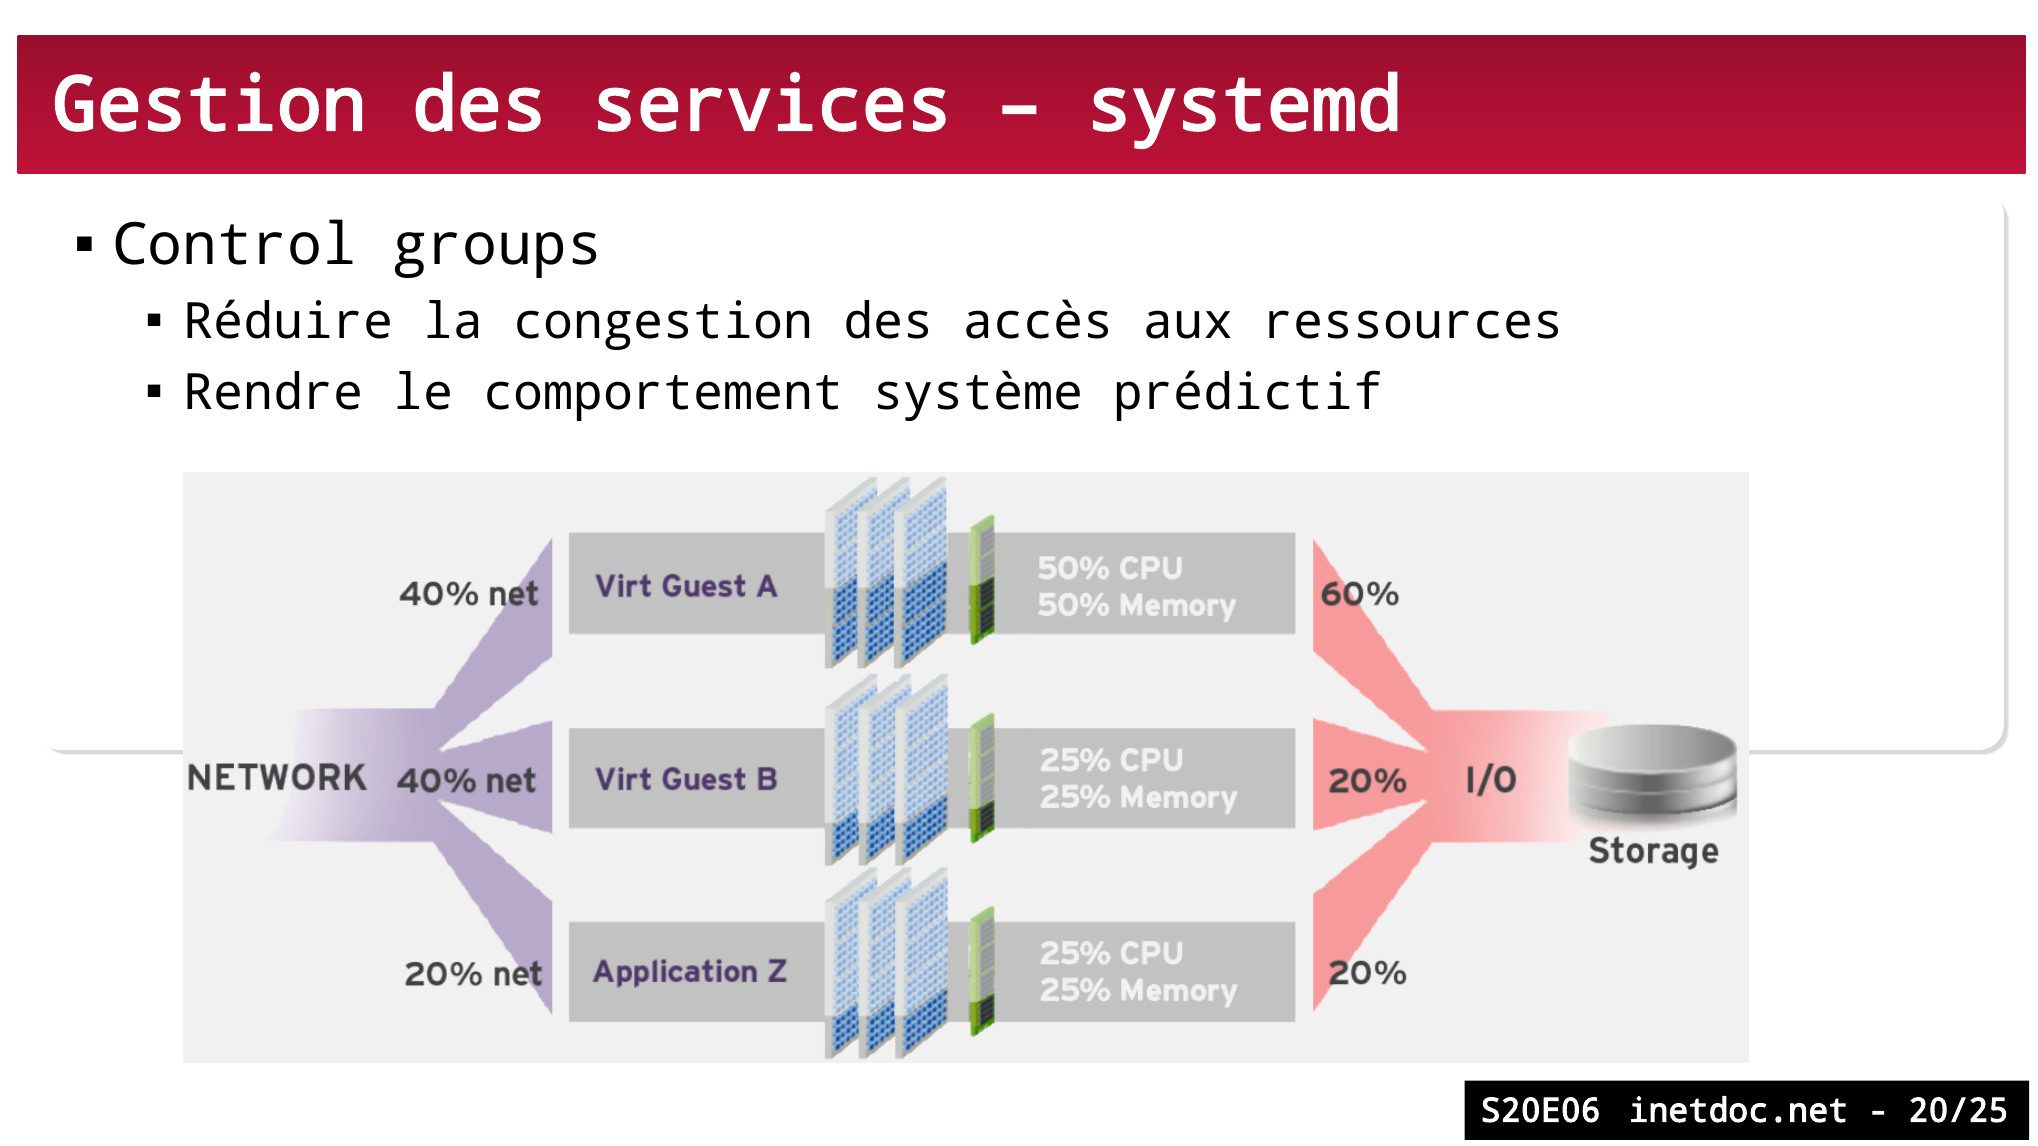

Gestion des services – systemd
Control groups
Réduire la congestion des accès aux ressources
Rendre le comportement système prédictif
S20E06	inetdoc.net - /25